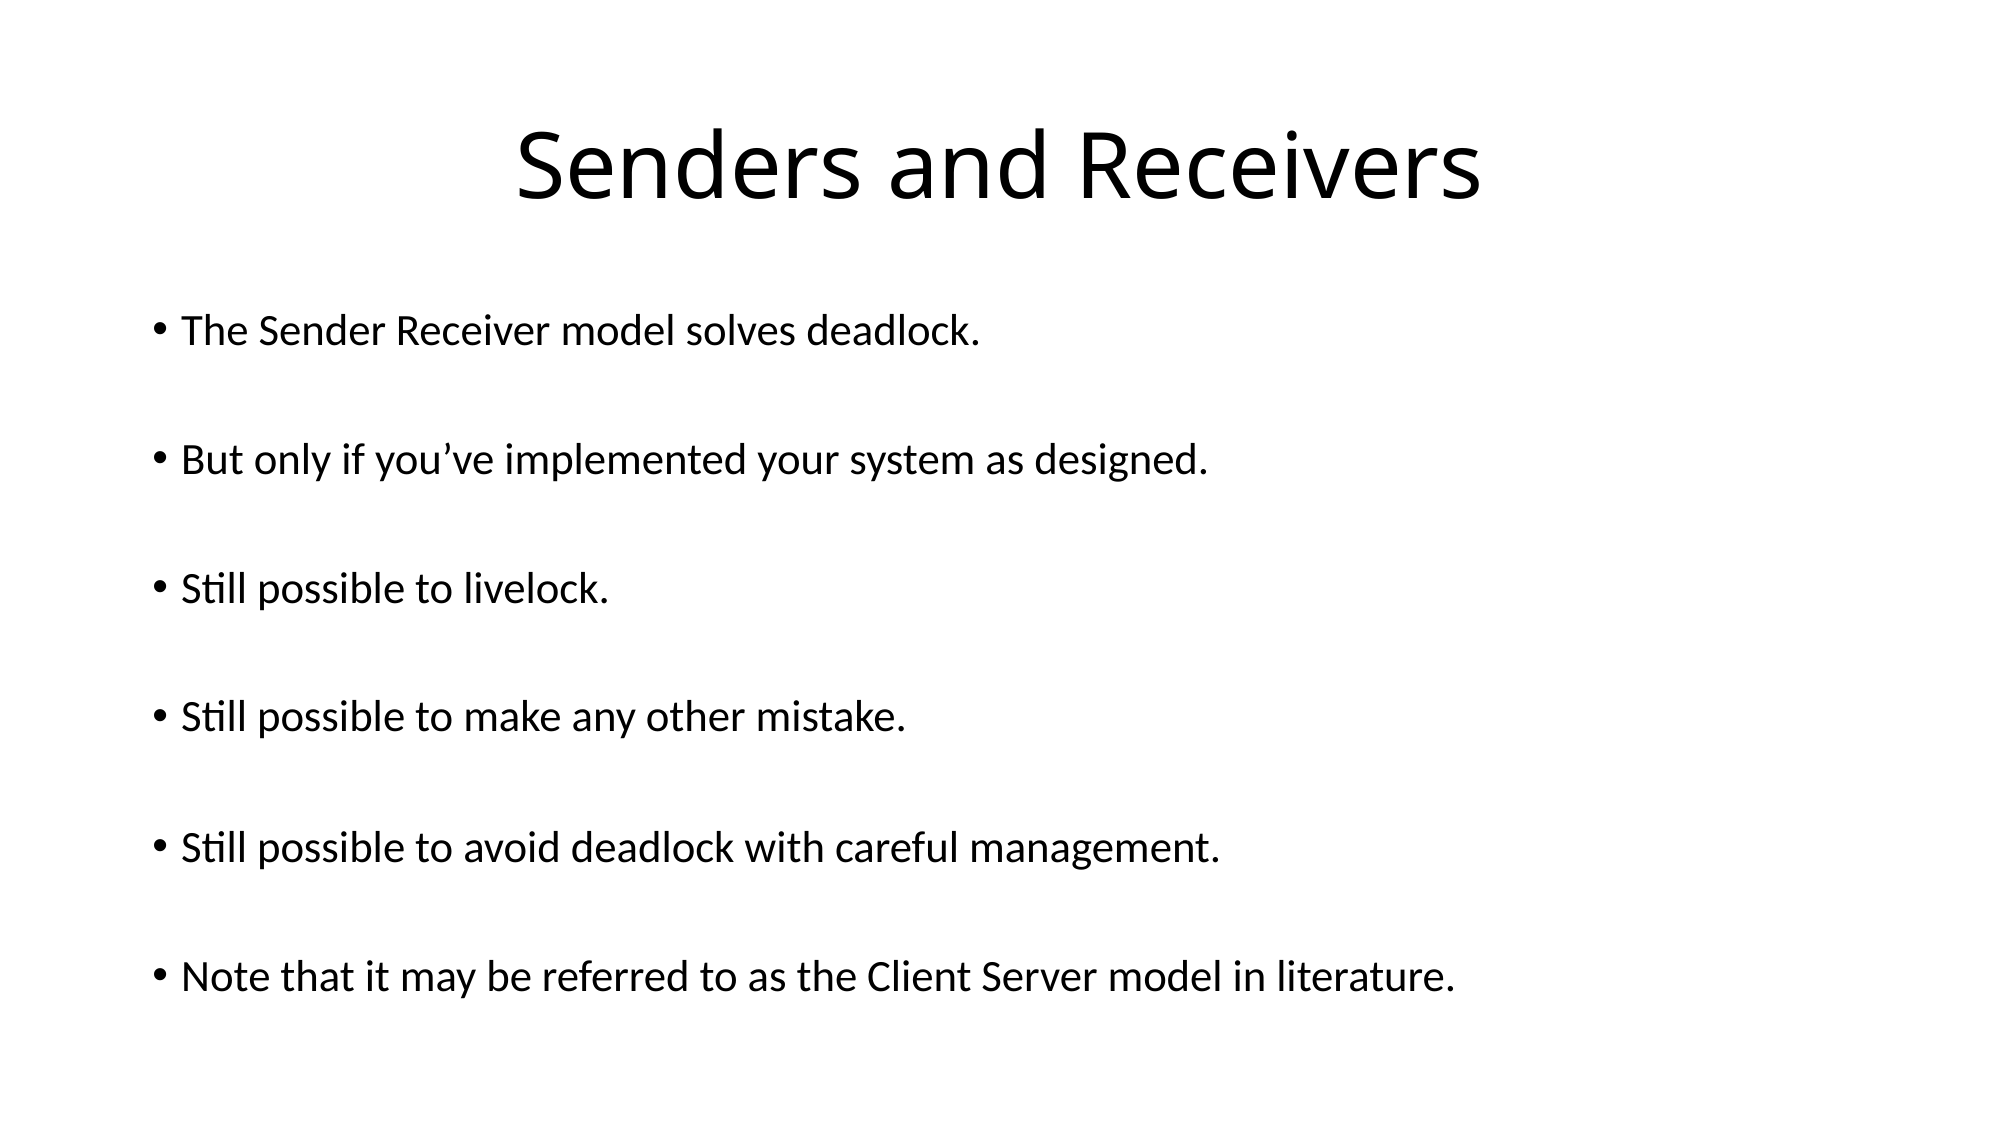

Senders and Receivers
# The Sender Receiver model solves deadlock.
But only if you’ve implemented your system as designed.
Still possible to livelock.
Still possible to make any other mistake.
Still possible to avoid deadlock with careful management.
Note that it may be referred to as the Client Server model in literature.